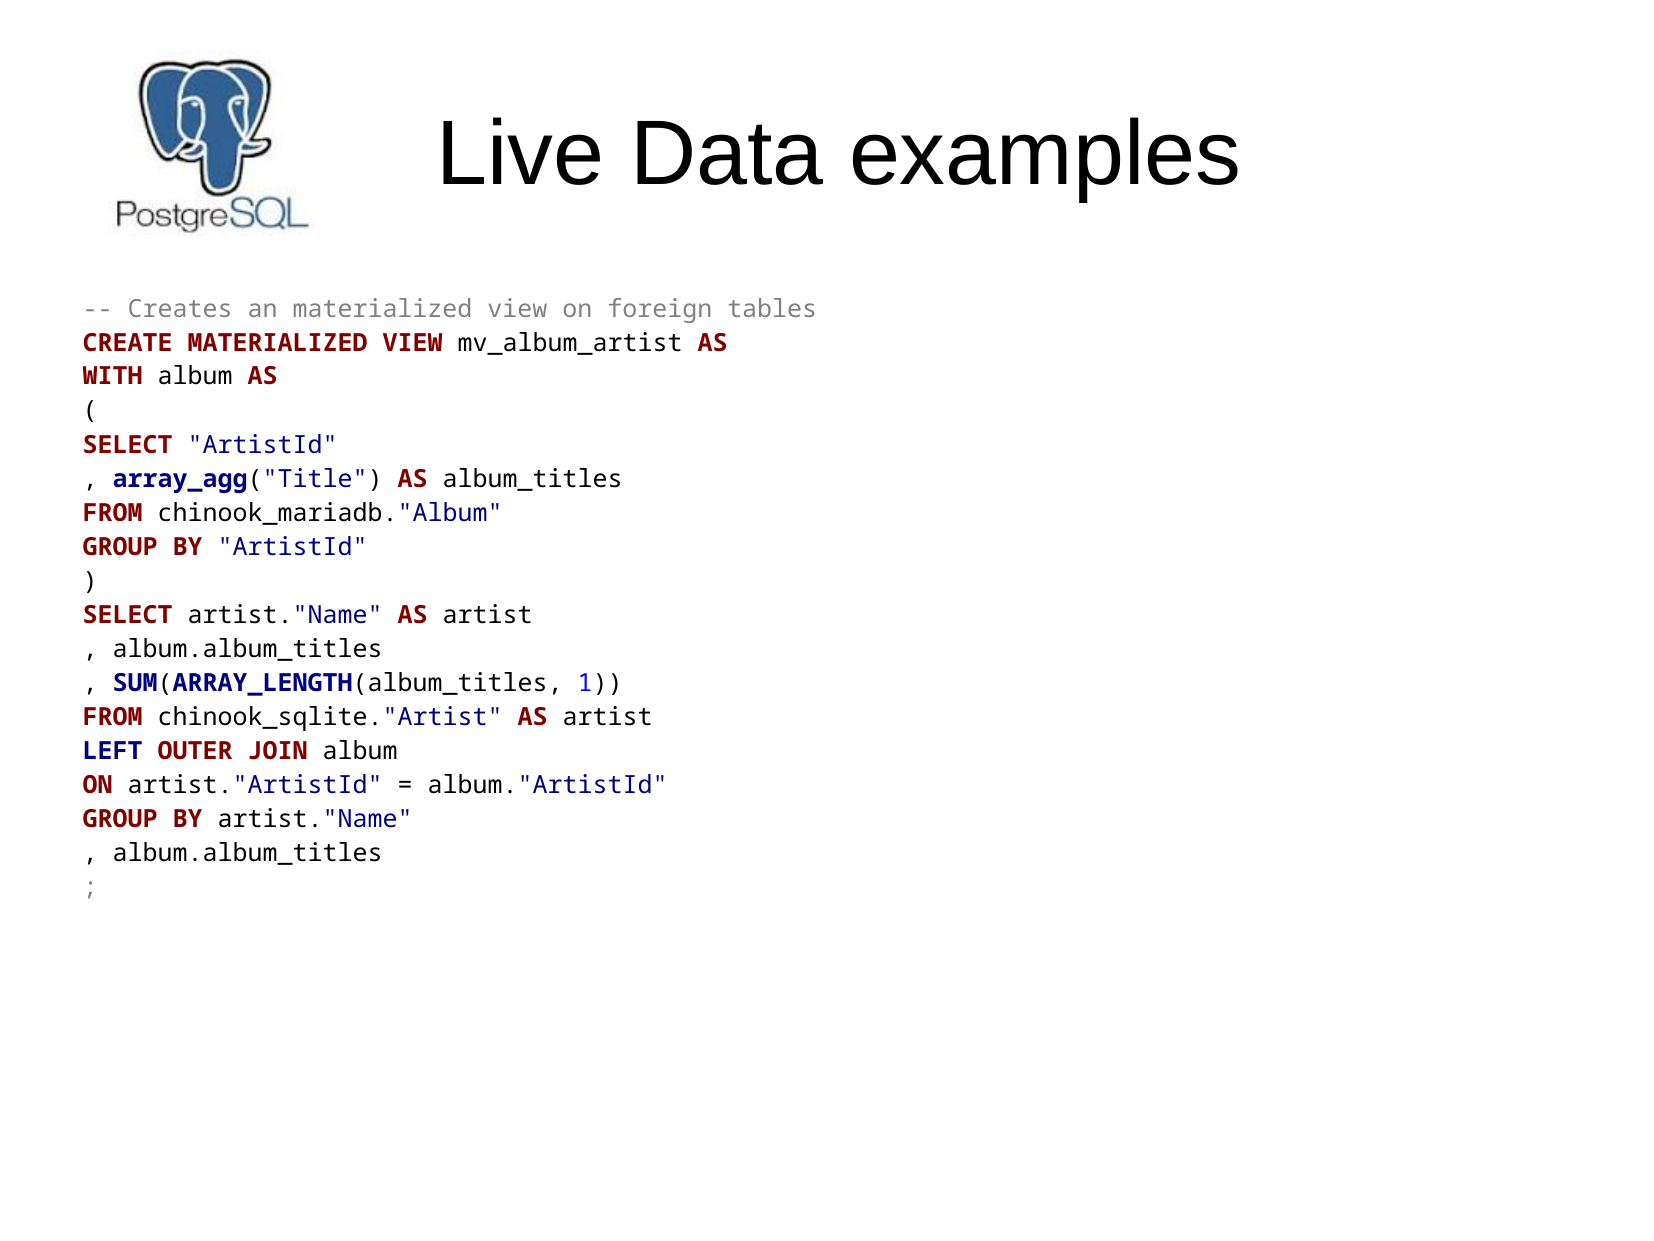

# Live Data examples
-- Creates an materialized view on foreign tables
CREATE MATERIALIZED VIEW mv_album_artist AS
WITH album AS
(
SELECT "ArtistId"
, array_agg("Title") AS album_titles
FROM chinook_mariadb."Album"
GROUP BY "ArtistId"
)
SELECT artist."Name" AS artist
, album.album_titles
, SUM(ARRAY_LENGTH(album_titles, 1))
FROM chinook_sqlite."Artist" AS artist
LEFT OUTER JOIN album
ON artist."ArtistId" = album."ArtistId"
GROUP BY artist."Name"
, album.album_titles
;